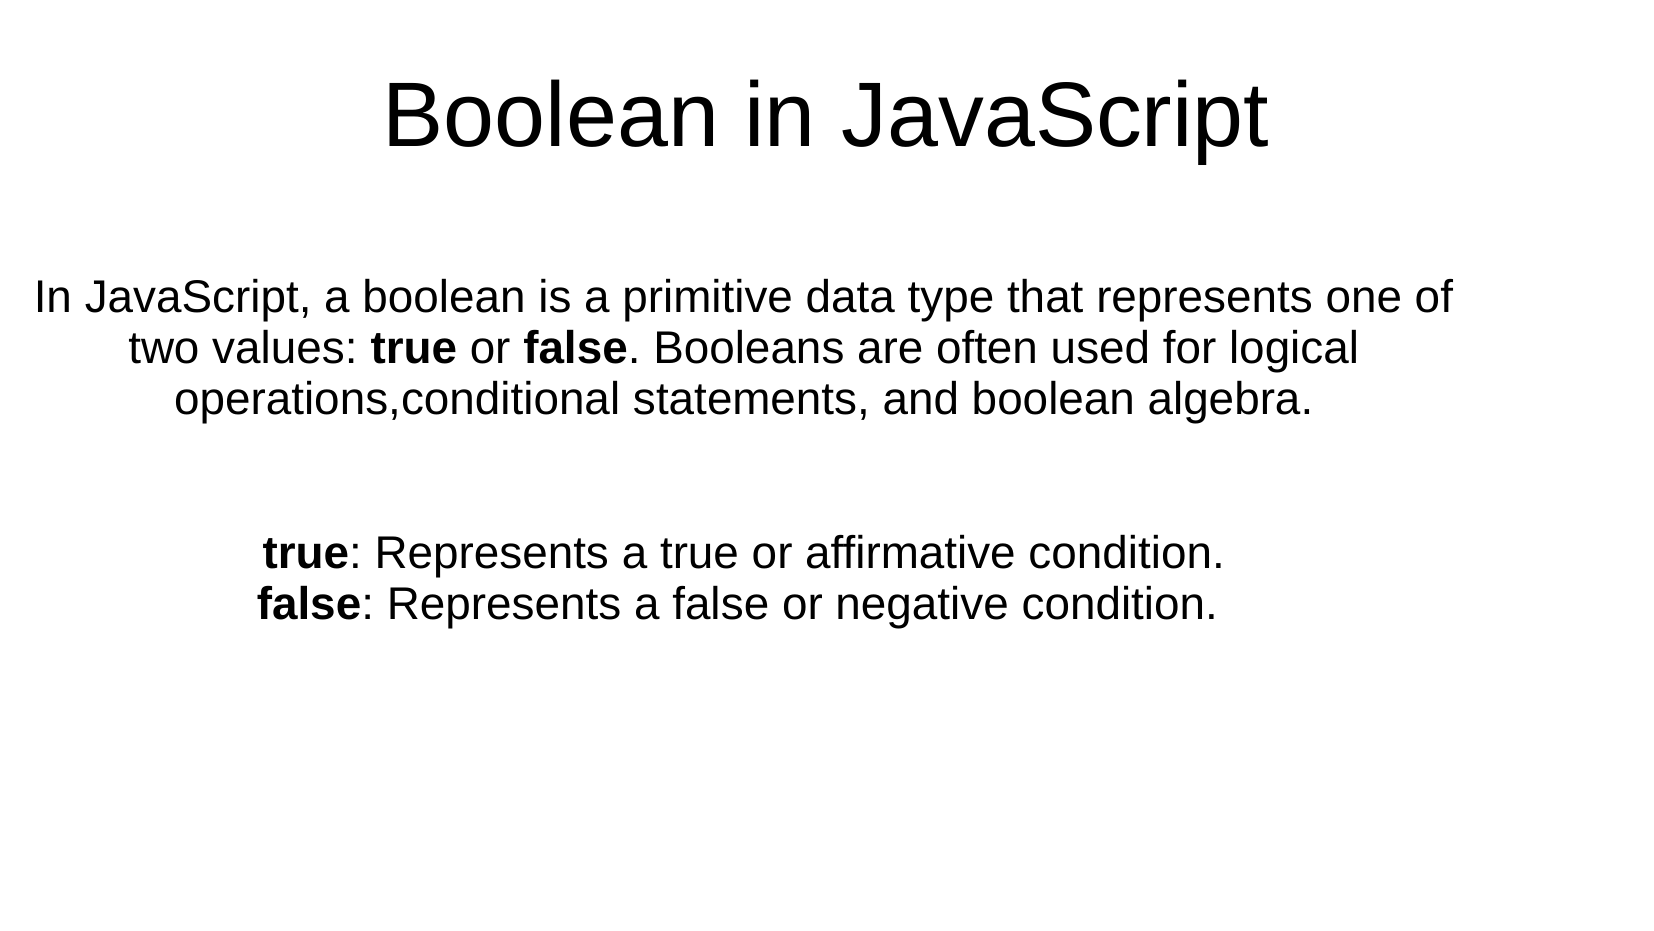

# Boolean in JavaScript
In JavaScript, a boolean is a primitive data type that represents one of two values: true or false. Booleans are often used for logical operations,conditional statements, and boolean algebra.
true: Represents a true or affirmative condition.
false: Represents a false or negative condition.